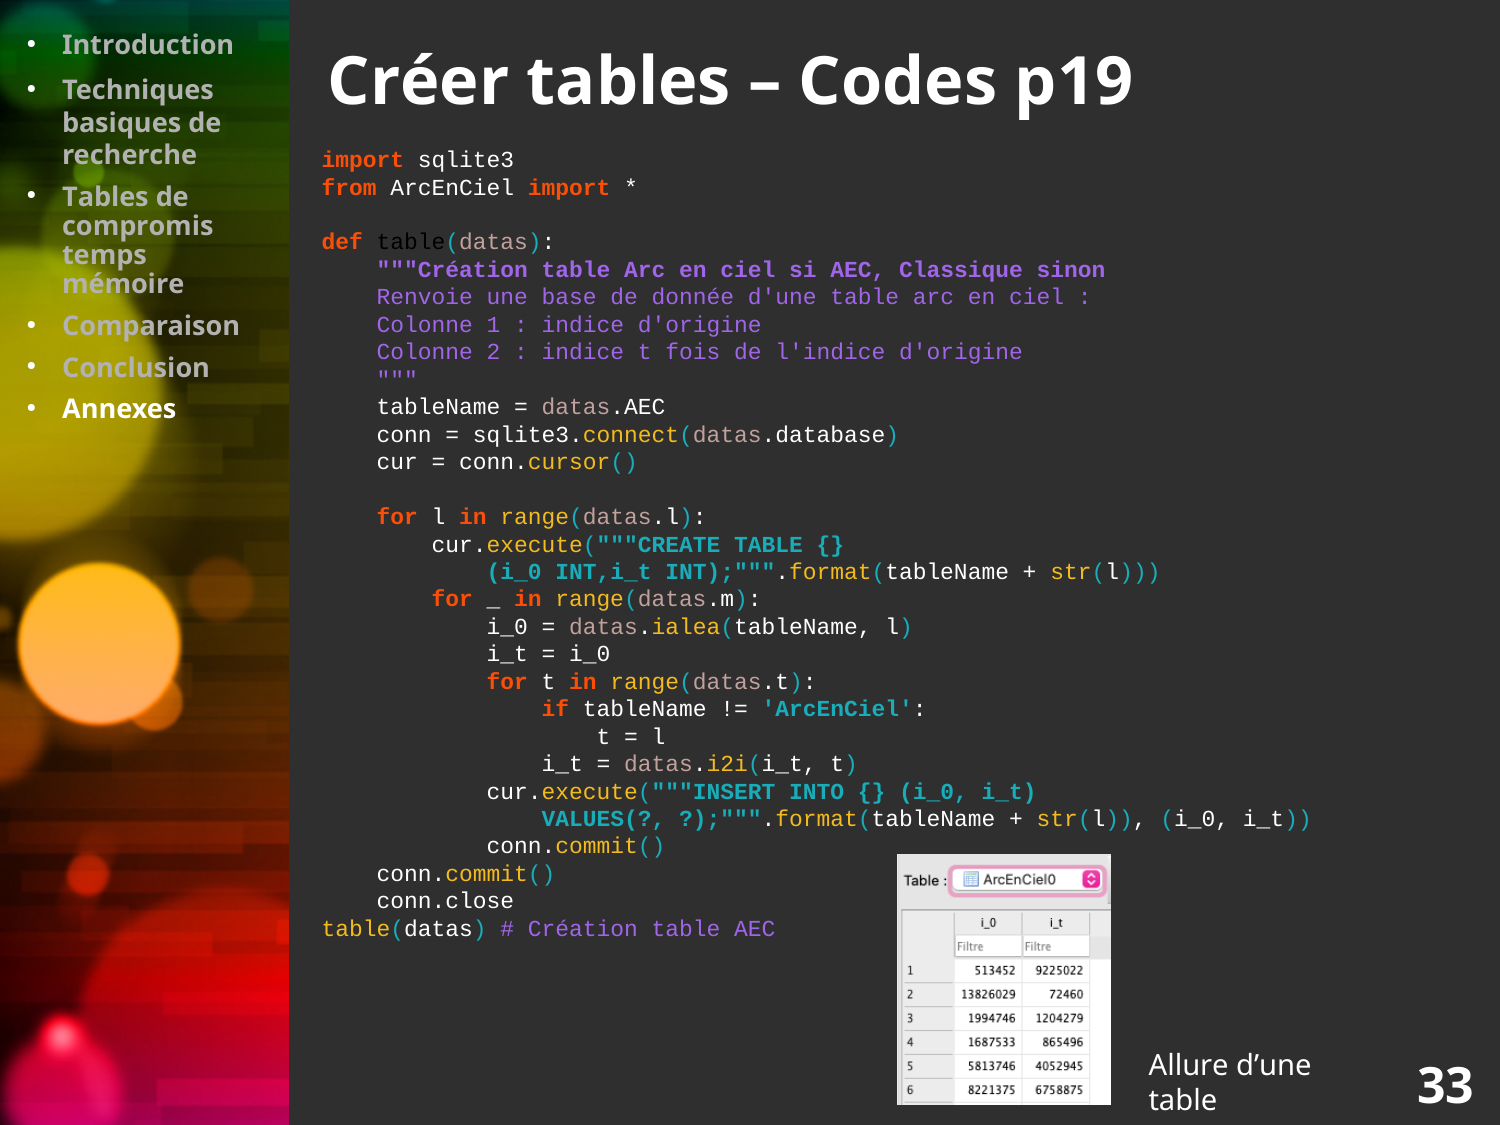

# Créer tables – Codes p19
Introduction
Techniques basiques de recherche
Tables de compromis temps mémoire
Comparaison
Conclusion
Annexes
import sqlite3
from ArcEnCiel import *
def table(datas):
 """Création table Arc en ciel si AEC, Classique sinon
 Renvoie une base de donnée d'une table arc en ciel :
 Colonne 1 : indice d'origine
 Colonne 2 : indice t fois de l'indice d'origine
 """
 tableName = datas.AEC
 conn = sqlite3.connect(datas.database)
 cur = conn.cursor()
 for l in range(datas.l):
 cur.execute("""CREATE TABLE {}
 (i_0 INT,i_t INT);""".format(tableName + str(l)))
 for _ in range(datas.m):
 i_0 = datas.ialea(tableName, l)
 i_t = i_0
 for t in range(datas.t):
 if tableName != 'ArcEnCiel':
 t = l
 i_t = datas.i2i(i_t, t)
 cur.execute("""INSERT INTO {} (i_0, i_t)
 VALUES(?, ?);""".format(tableName + str(l)), (i_0, i_t))
 conn.commit()
 conn.commit()
 conn.close
table(datas) # Création table AEC
Allure d’une table